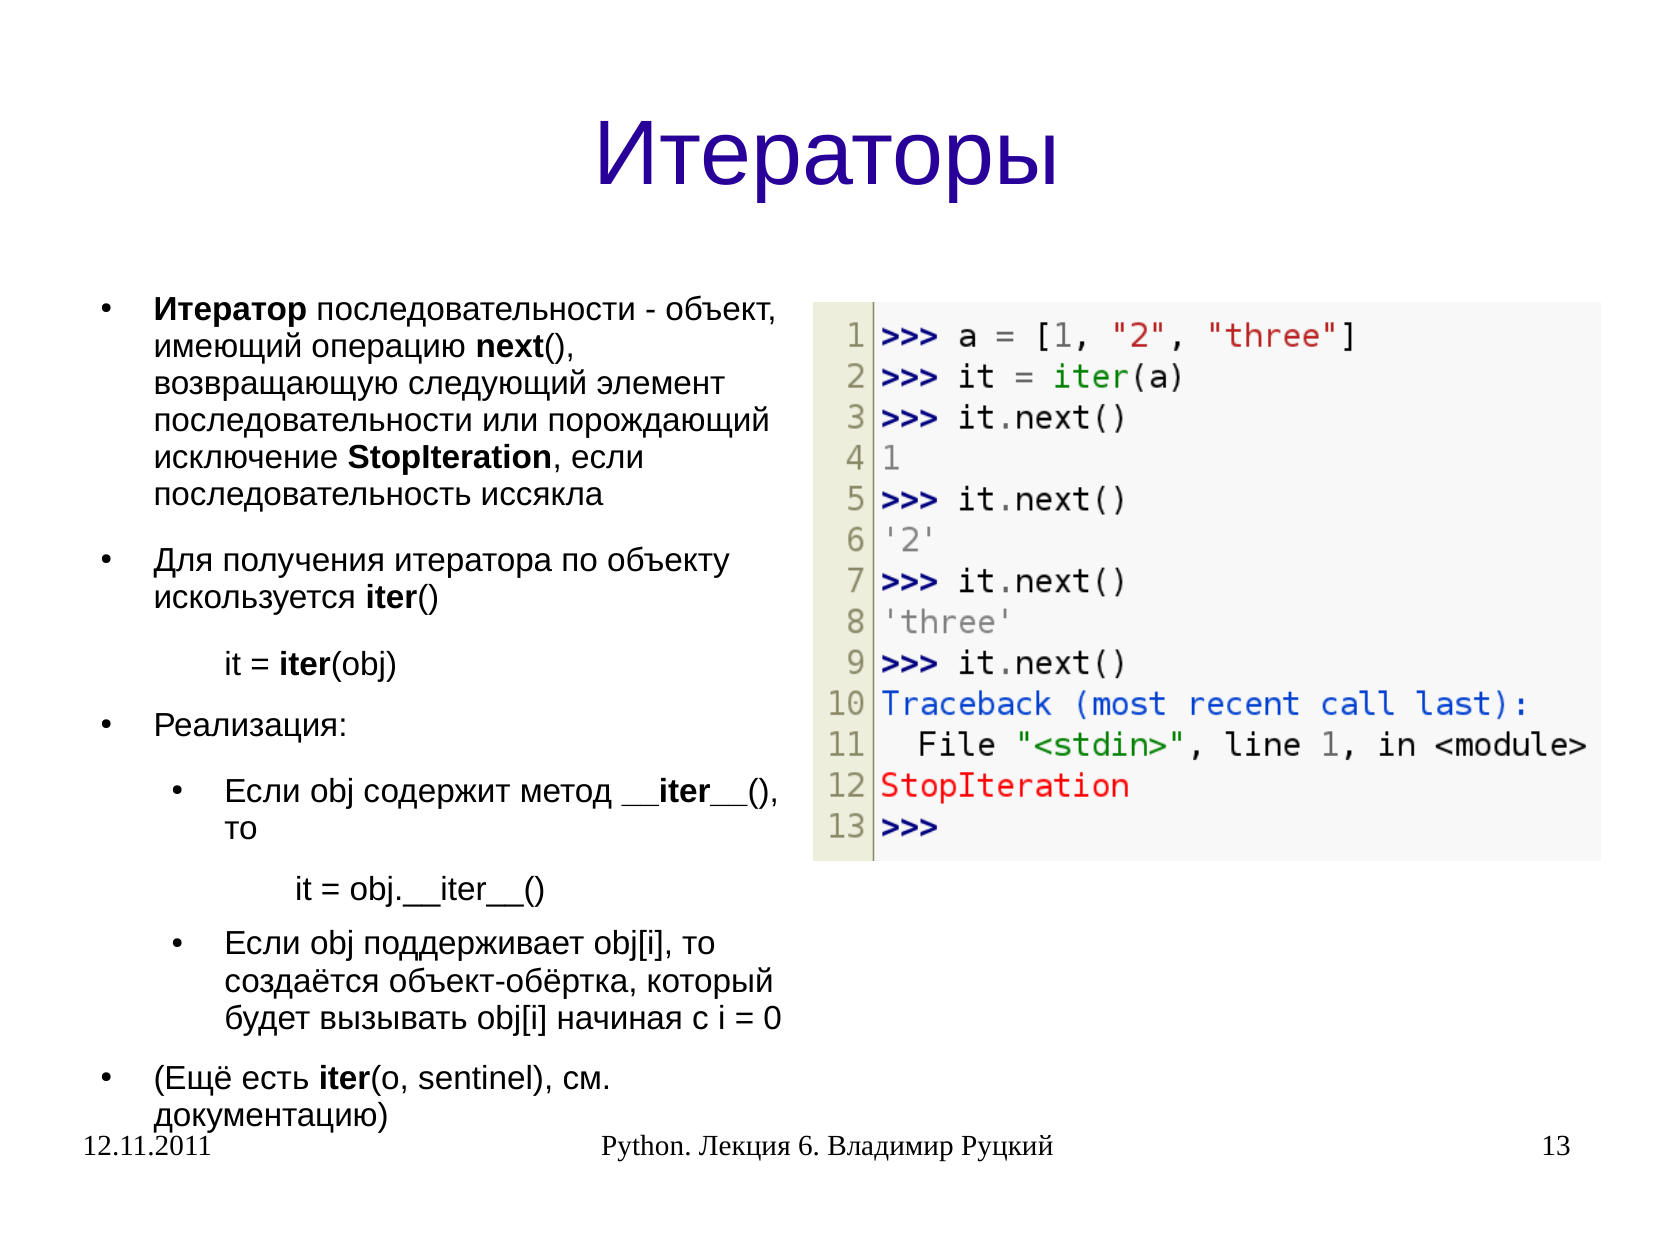

# Итераторы
Итератор последовательности - объект, имеющий операцию next(), возвращающую следующий элемент последовательности или порождающий исключение StopIteration, если последовательность иссякла
Для получения итератора по объекту искользуется iter()
it = iter(obj)
Реализация:
Если obj содержит метод __iter__(), то
it = obj.__iter__()
Если obj поддерживает obj[i], то создаётся объект-обёртка, который будет вызывать obj[i] начиная с i = 0
(Ещё есть iter(o, sentinel), см. документацию)
12.11.2011
Python. Лекция 6. Владимир Руцкий
13